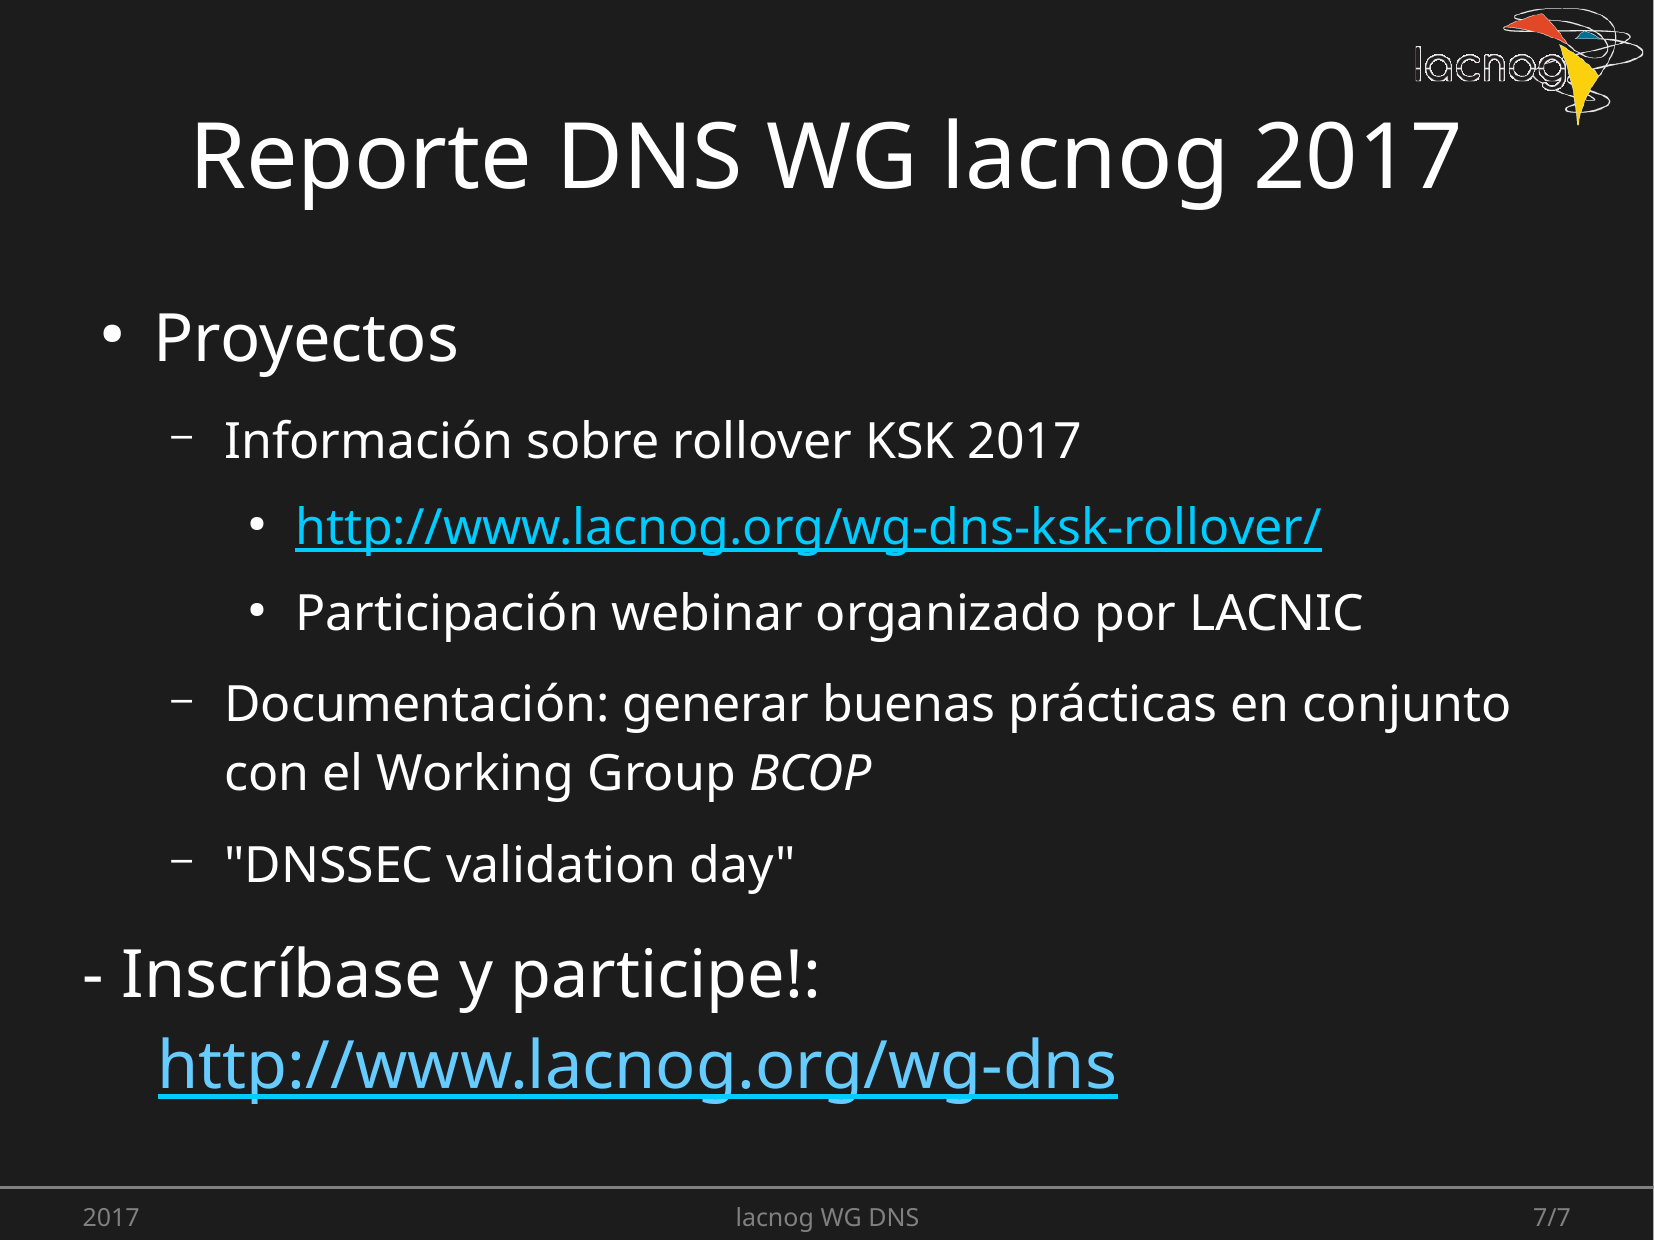

# Reporte DNS WG lacnog 2017
Proyectos
Información sobre rollover KSK 2017
http://www.lacnog.org/wg-dns-ksk-rollover/
Participación webinar organizado por LACNIC
Documentación: generar buenas prácticas en conjunto con el Working Group BCOP
"DNSSEC validation day"
- Inscríbase y participe!:
	http://www.lacnog.org/wg-dns
2017
lacnog WG DNS
7